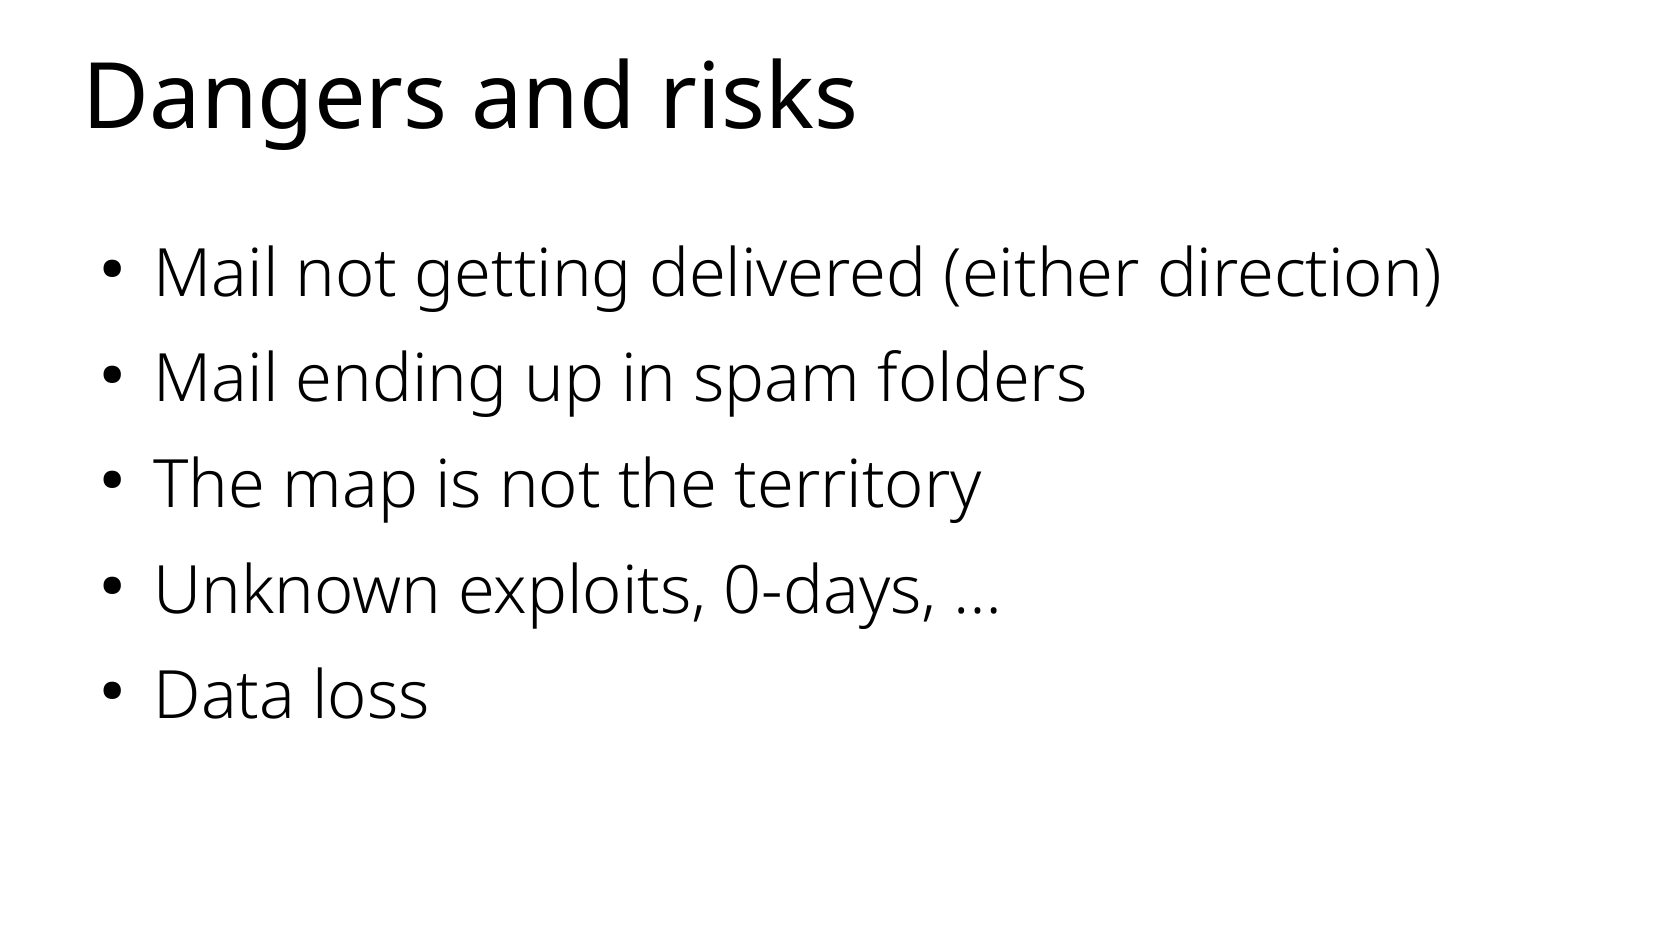

# Dangers and risks
Mail not getting delivered (either direction)
Mail ending up in spam folders
The map is not the territory
Unknown exploits, 0-days, …
Data loss